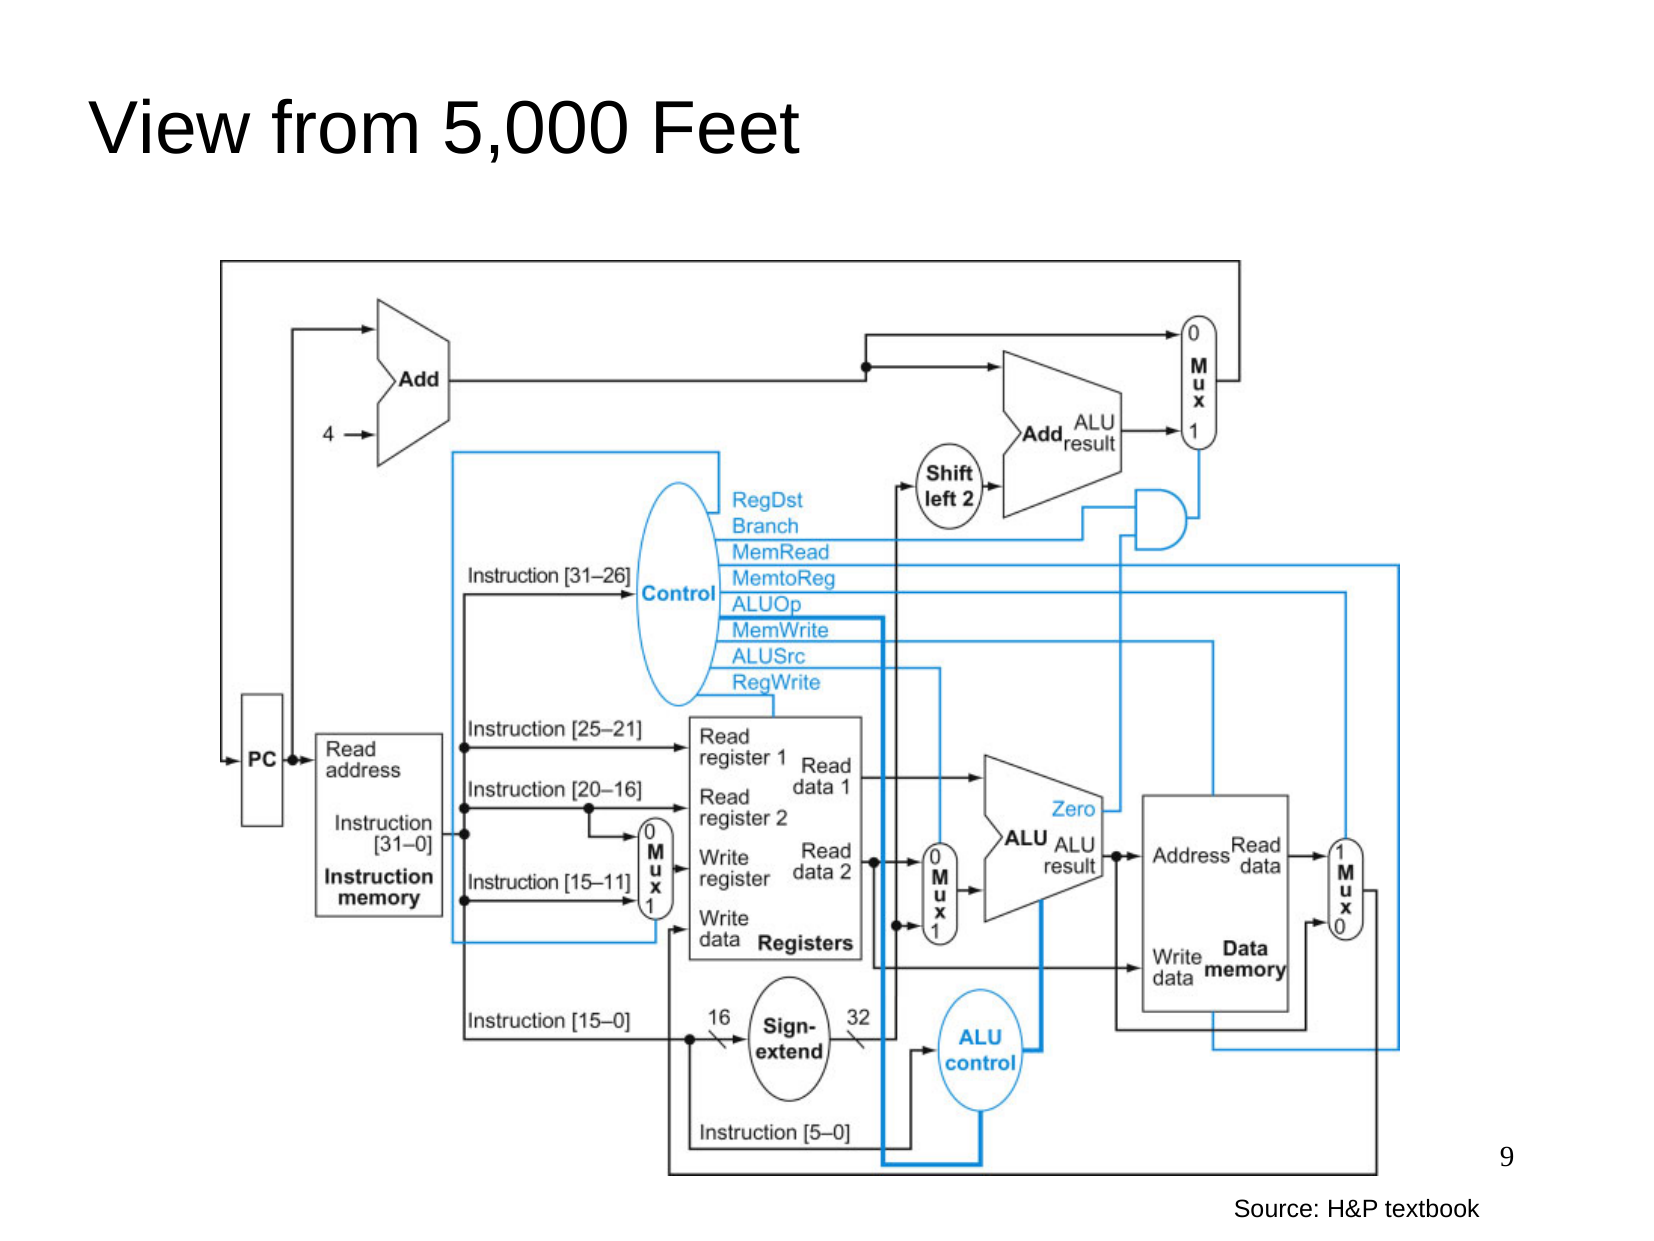

View from 5,000 Feet
Source: H&P textbook